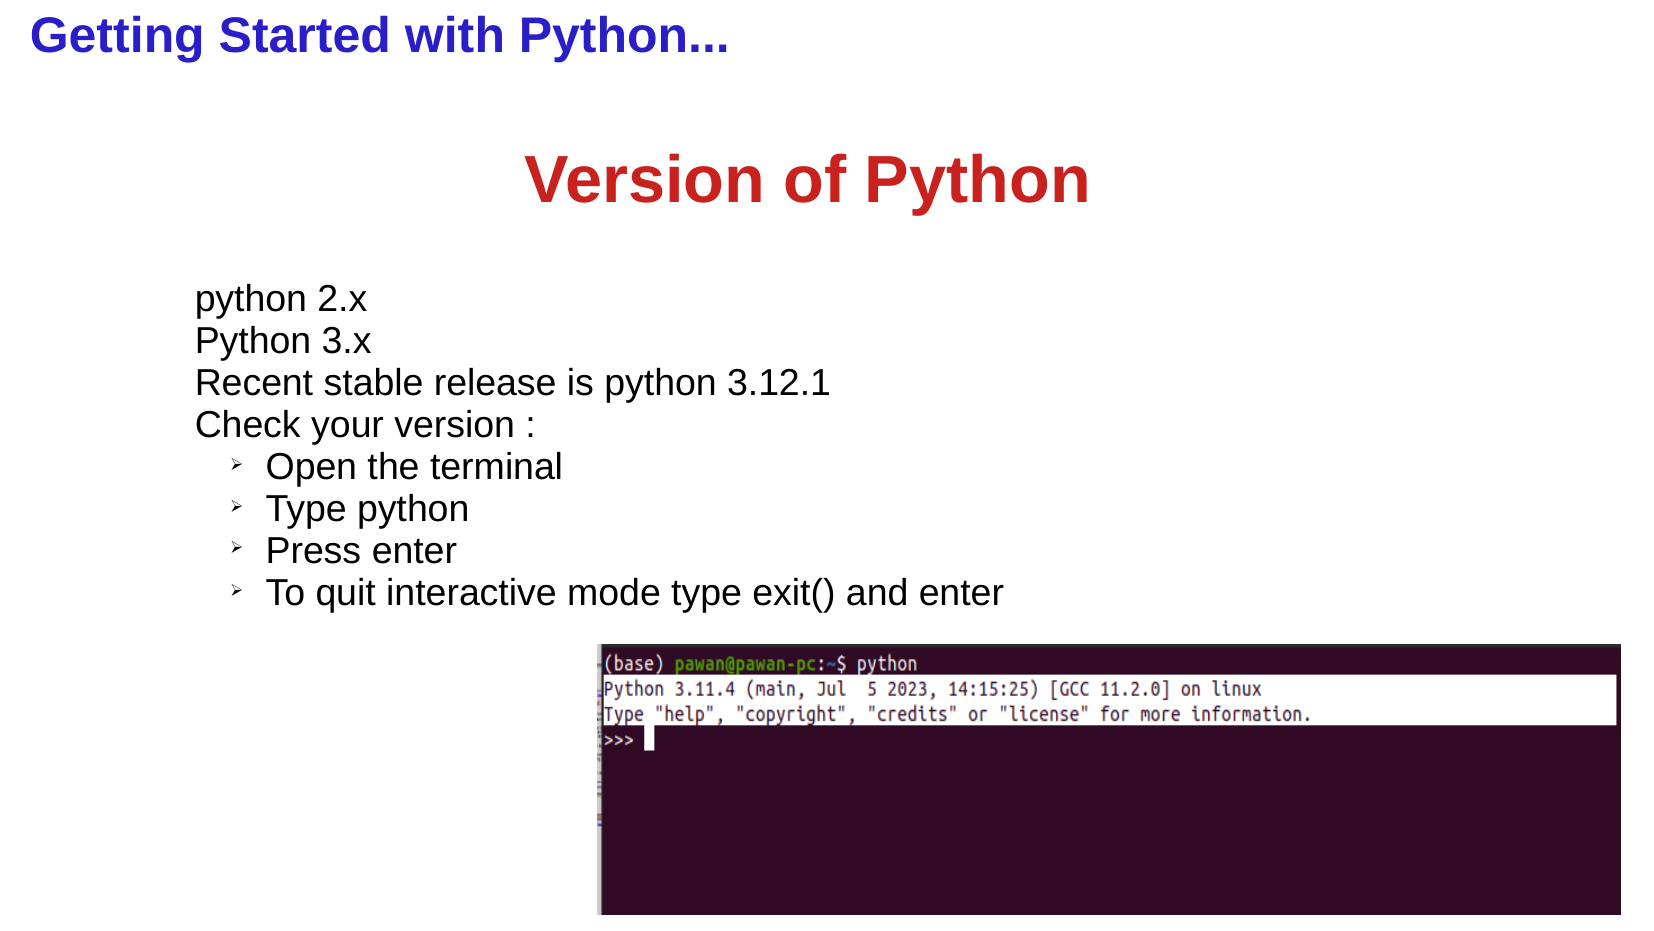

Getting Started with Python...
Version of Python
python 2.x
Python 3.x
Recent stable release is python 3.12.1
Check your version :
Open the terminal
Type python
Press enter
To quit interactive mode type exit() and enter